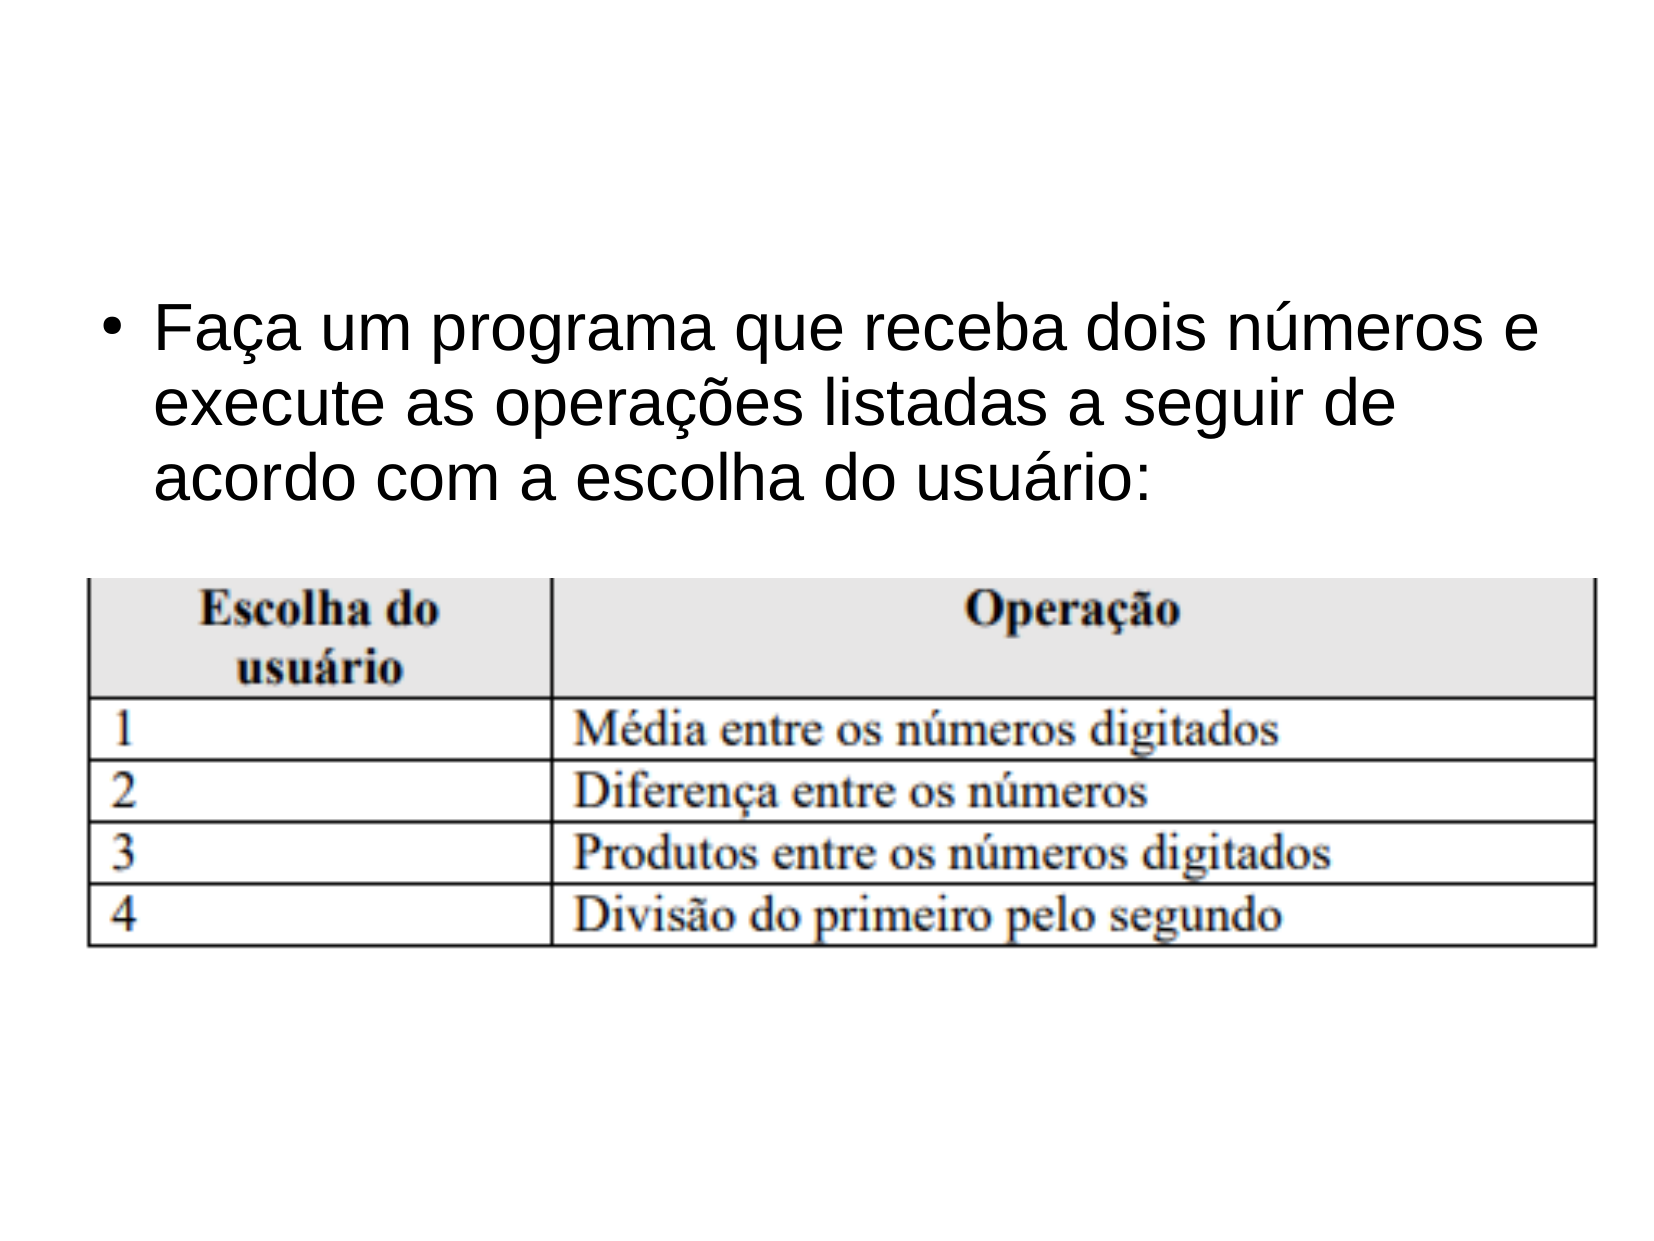

#
Faça um programa que receba dois números e execute as operações listadas a seguir de acordo com a escolha do usuário: